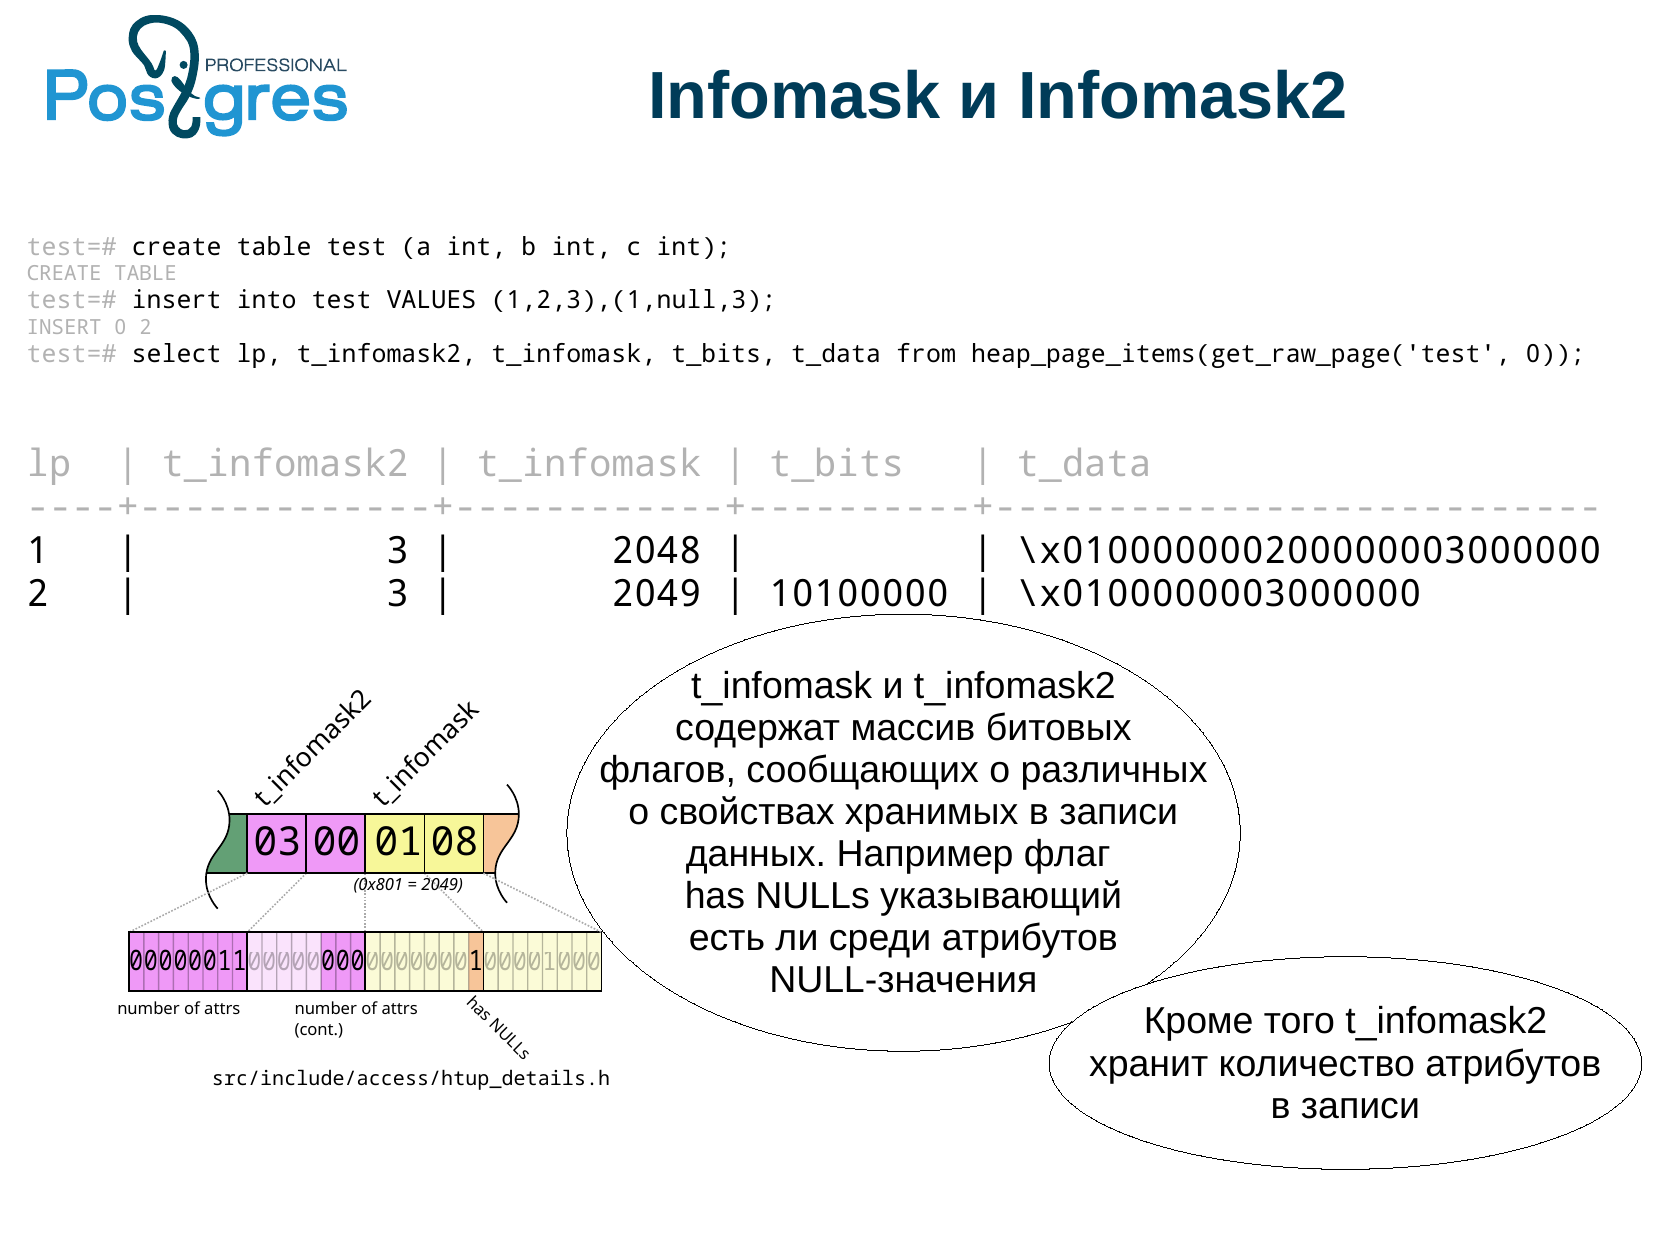

# Infomask и Infomask2
test=# create table test (a int, b int, c int);
CREATE TABLE
test=# insert into test VALUES (1,2,3),(1,null,3);
INSERT 0 2
test=# select lp, t_infomask2, t_infomask, t_bits, t_data from heap_page_items(get_raw_page('test', 0));
lp | t_infomask2 | t_infomask | t_bits | t_data
----+-------------+------------+----------+---------------------------
1 | 3 | 2048 | | \x010000000200000003000000
2 | 3 | 2049 | 10100000 | \x0100000003000000
t_infomask и t_infomask2
содержат массив битовых
флагов, сообщающих о различных
о свойствах хранимых в записи
данных. Например флаг
has NULLs указывающий
есть ли среди атрибутов
NULL-значения
Кроме того t_infomask2
хранит количество атрибутов
в записи